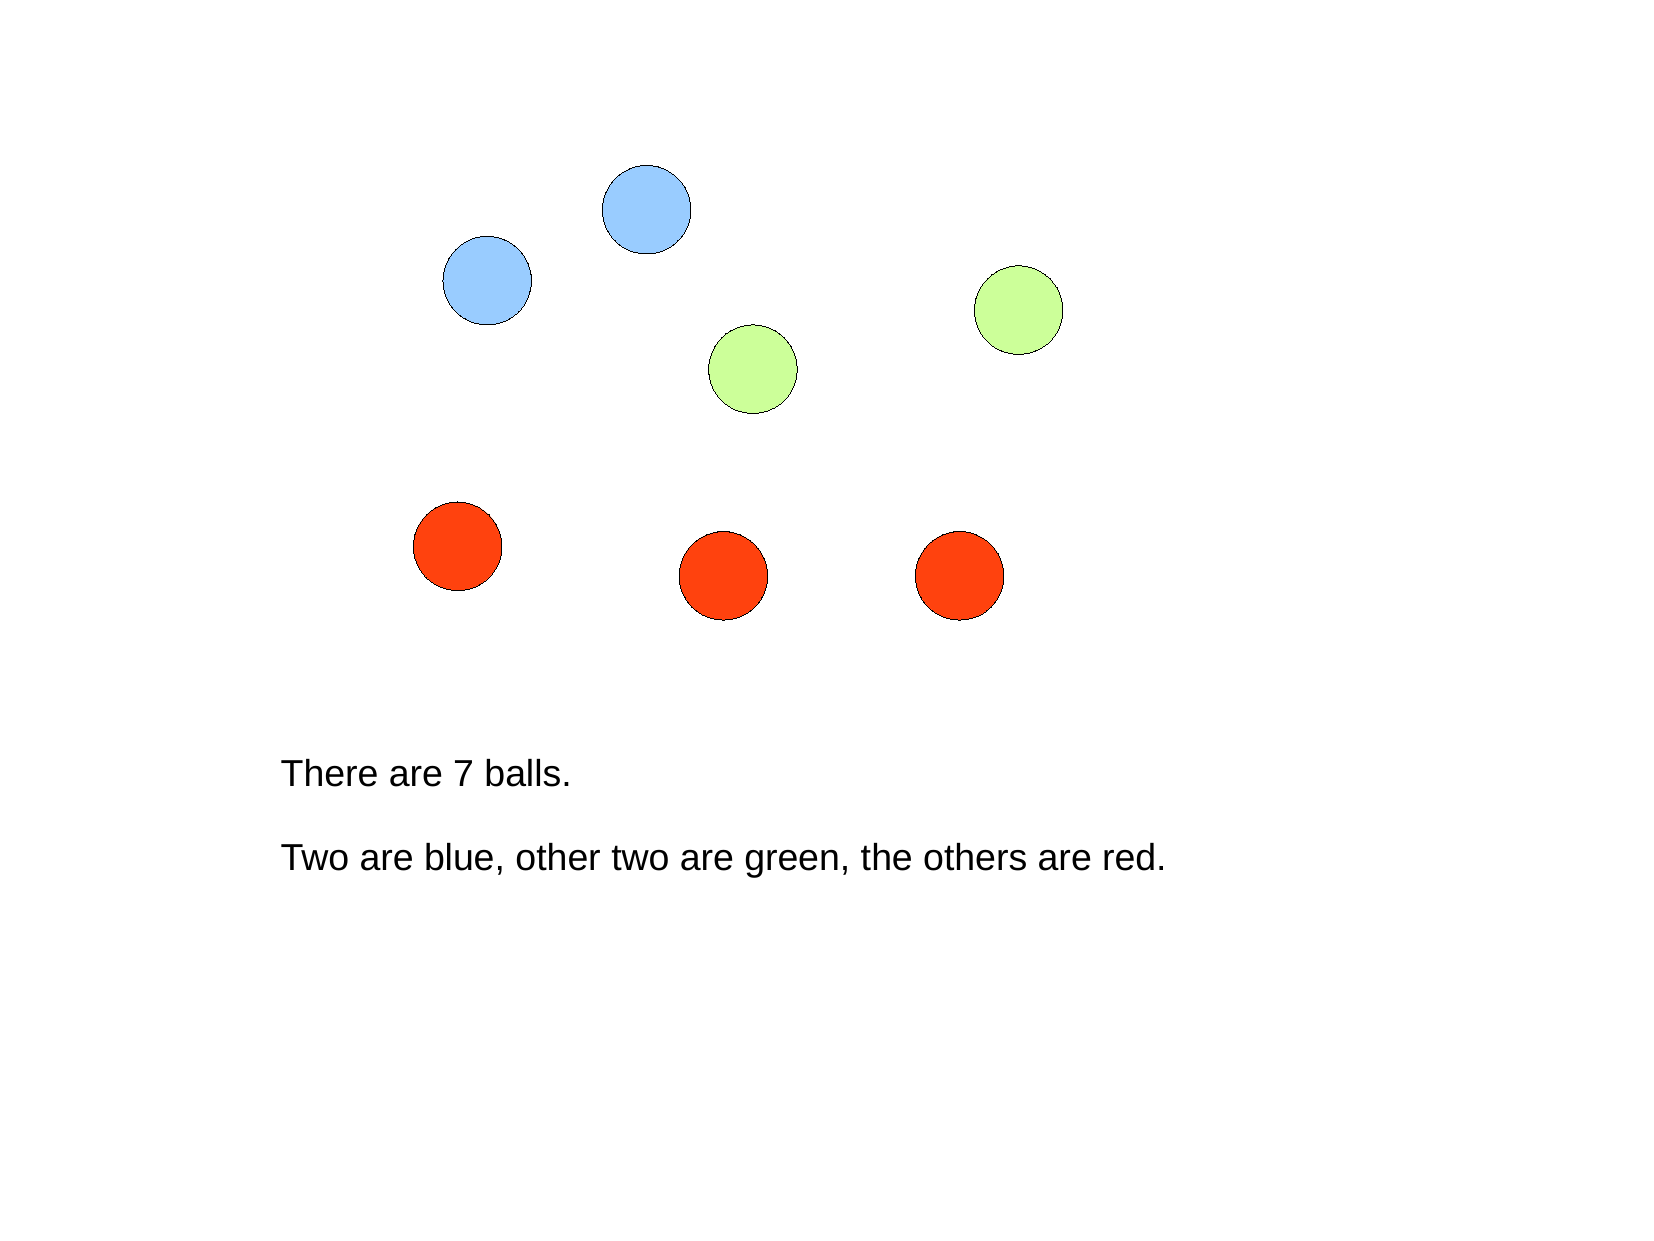

There are 7 balls.
Two are blue, other two are green, the others are red.